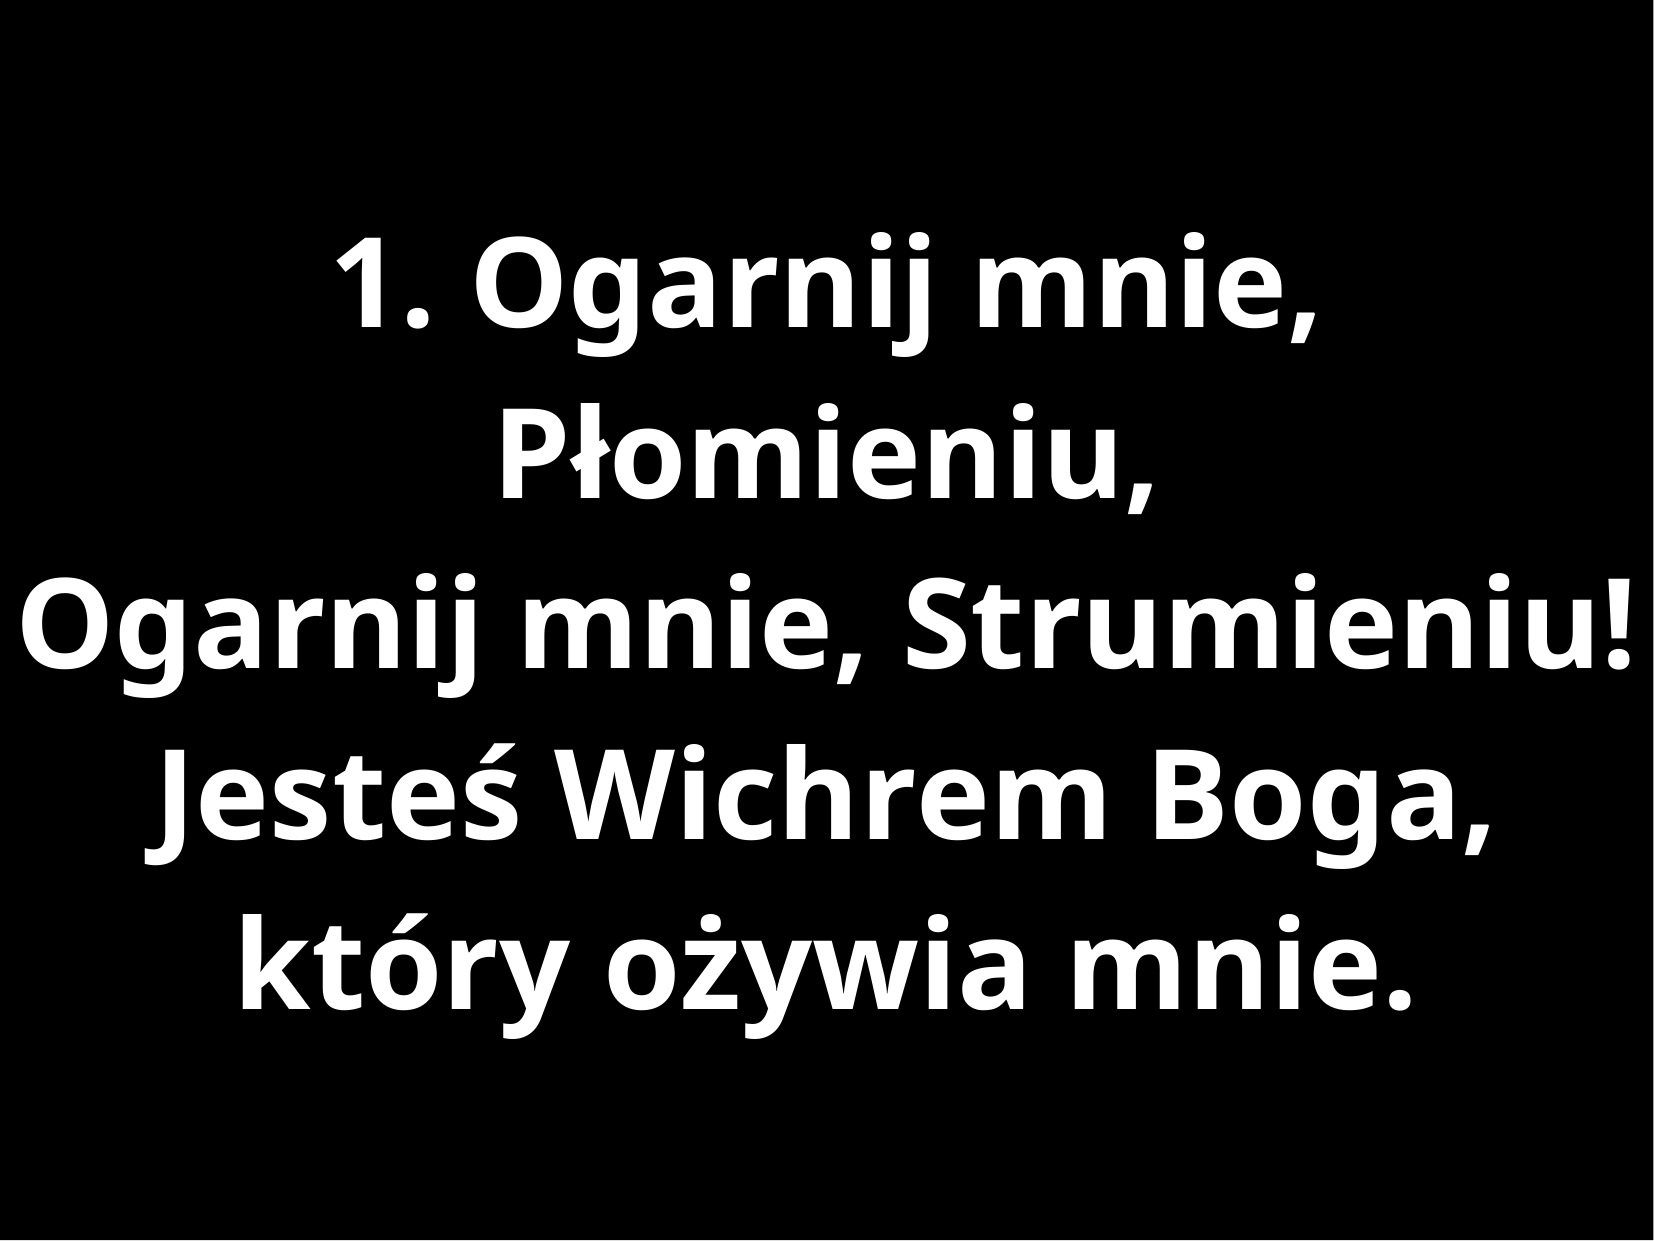

# 1. Ogarnij mnie, Płomieniu, Ogarnij mnie, Strumieniu! Jesteś Wichrem Boga, który ożywia mnie.